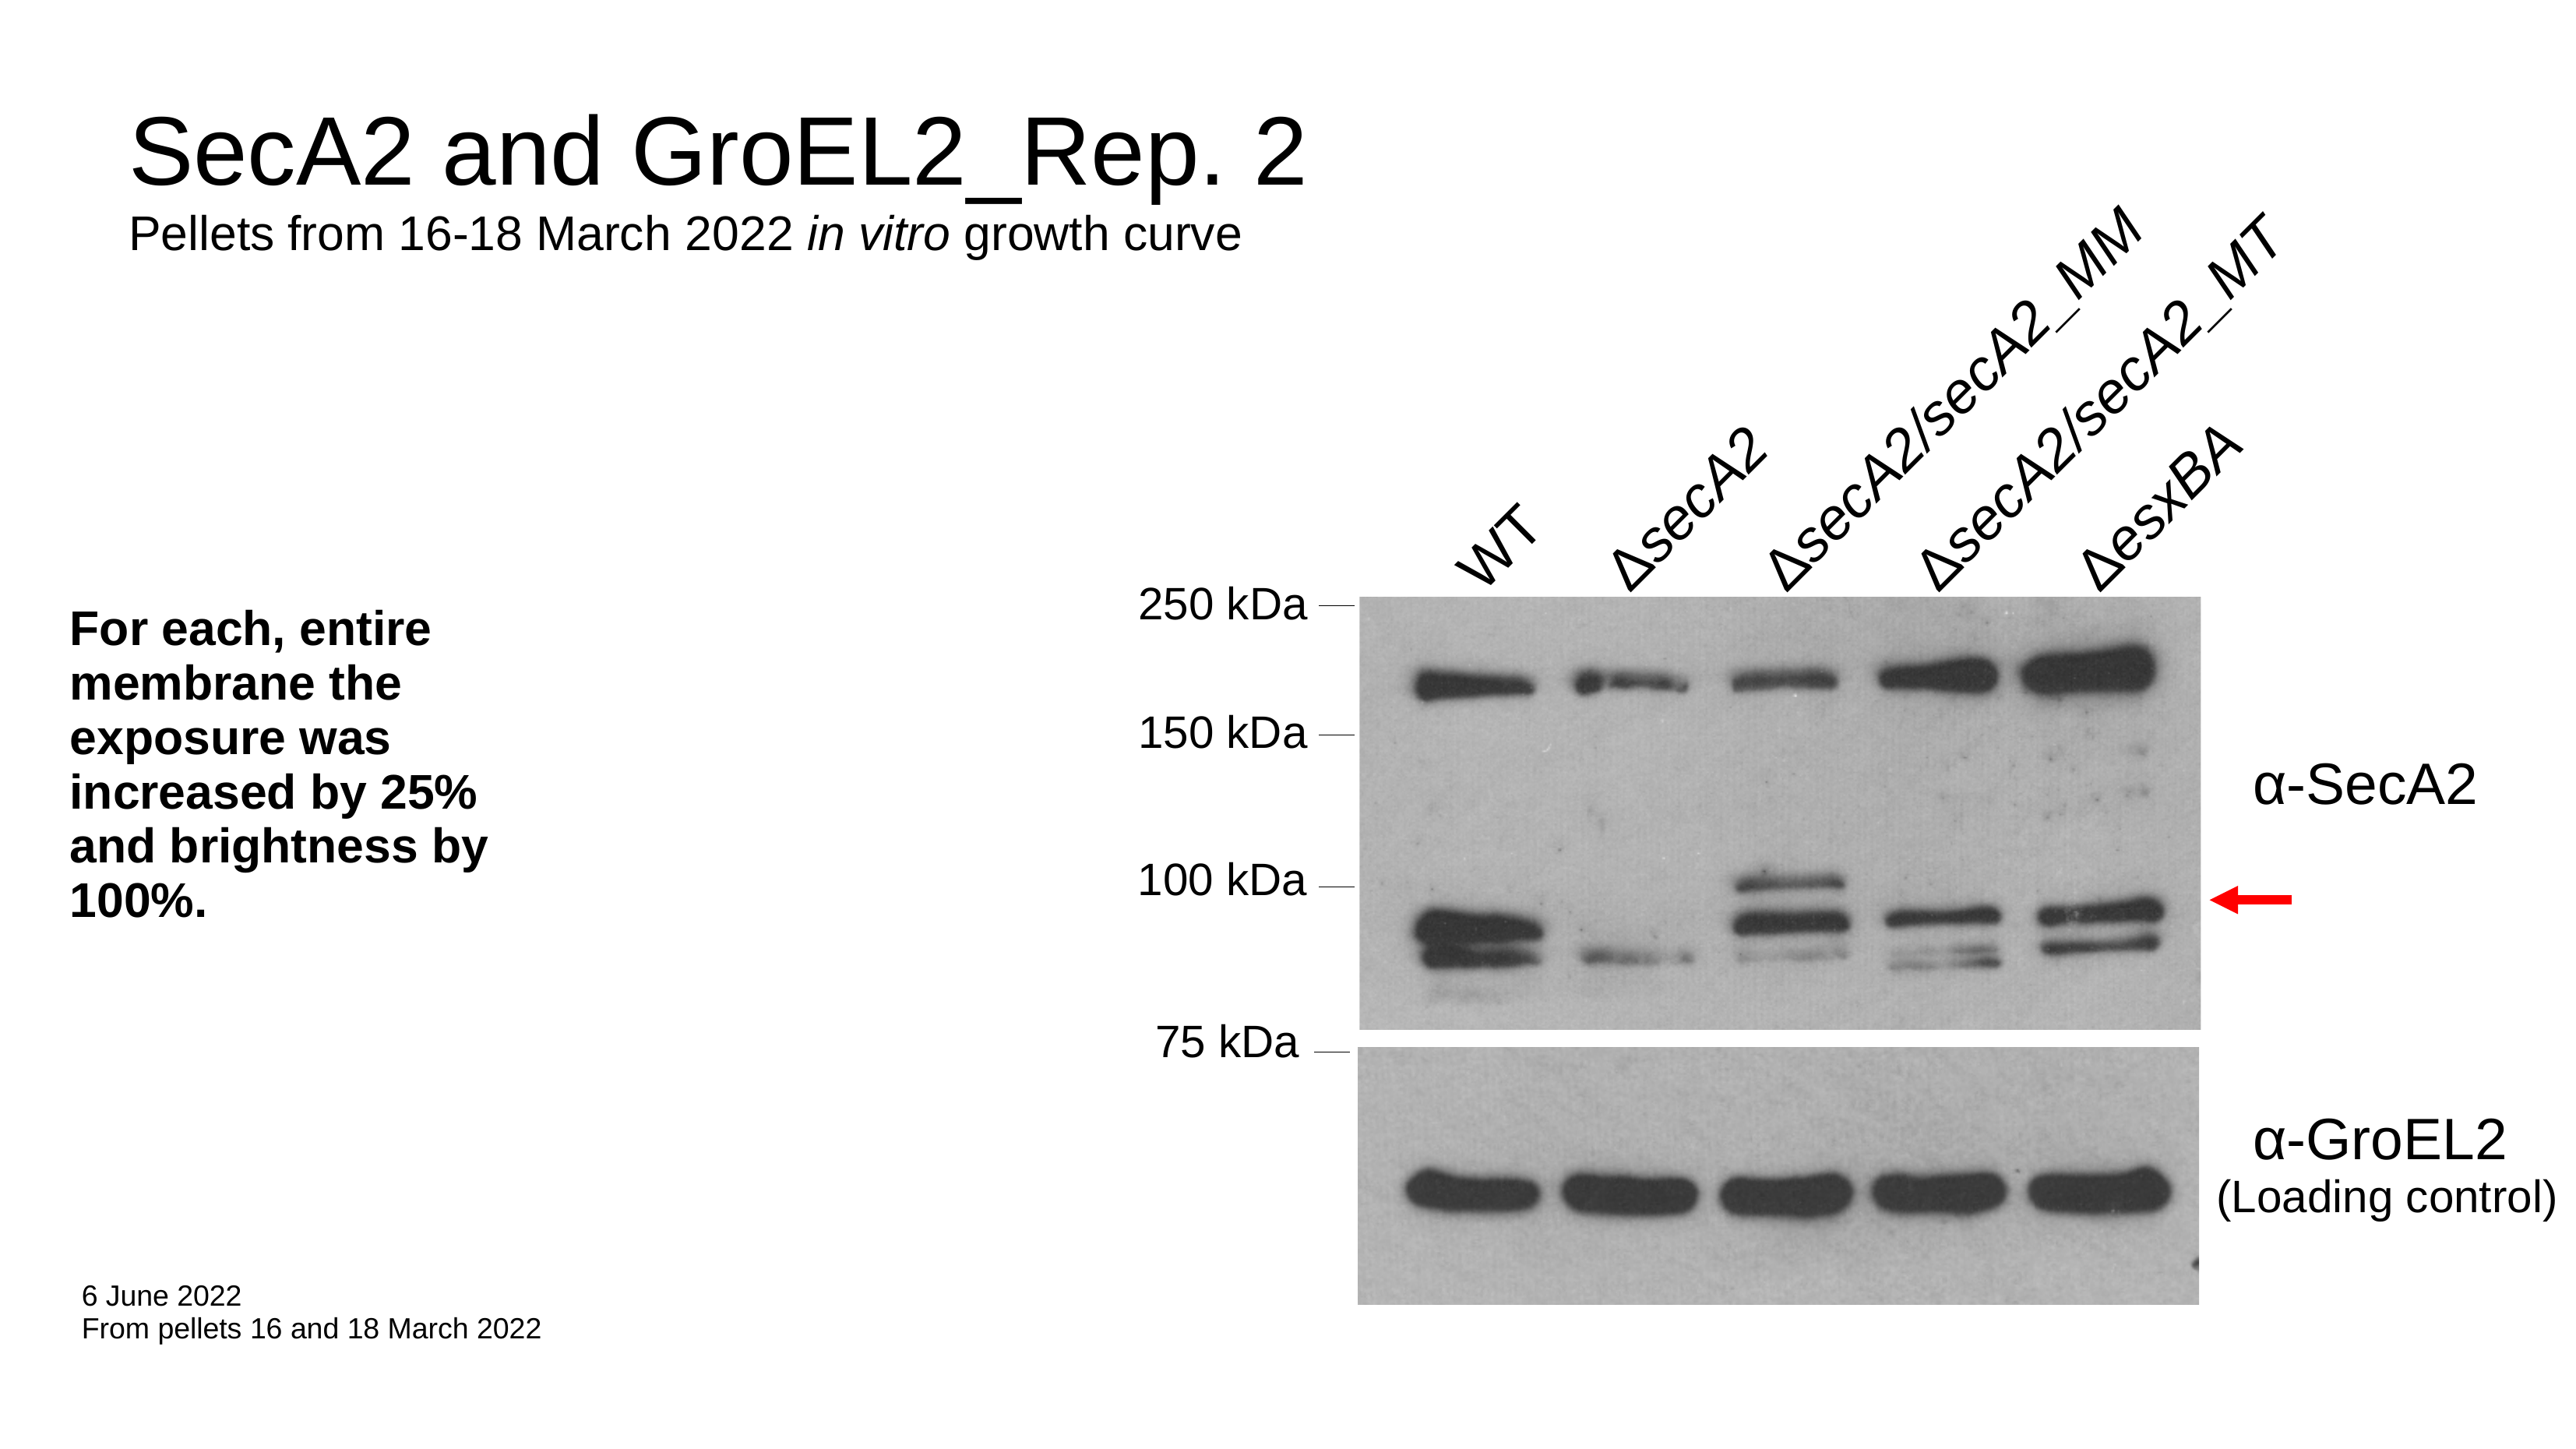

# SecA2 and GroEL2_Rep. 2 Pellets from 16-18 March 2022 in vitro growth curve
ΔsecA2/secA2_MM
ΔsecA2/secA2_MT
ΔesxBA
WT
ΔsecA2
250 kDa
For each, entire membrane the exposure was increased by 25% and brightness by 100%.
150 kDa
α-SecA2
100 kDa
75 kDa
α-GroEL2
(Loading control)
6 June 2022
From pellets 16 and 18 March 2022